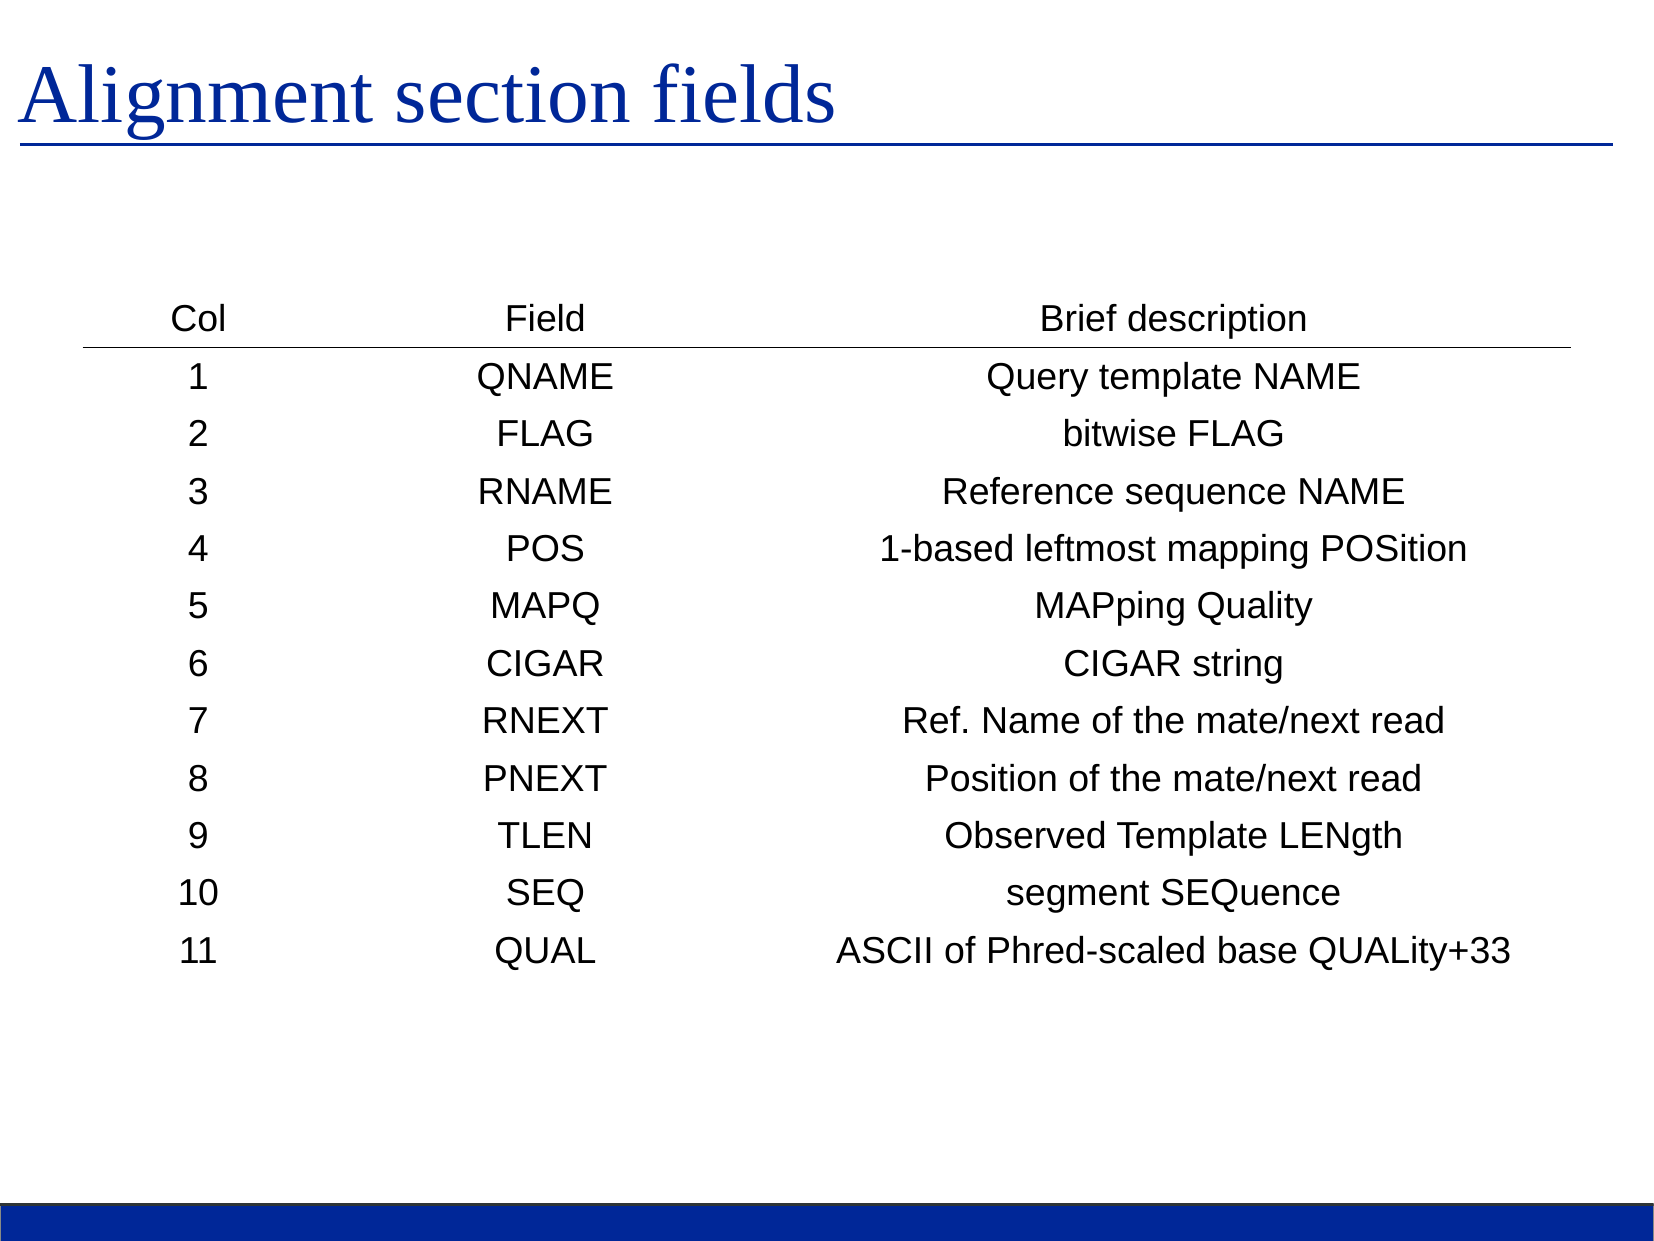

# Alignment section fields
| Col | Field | Brief description |
| --- | --- | --- |
| 1 | QNAME | Query template NAME |
| 2 | FLAG | bitwise FLAG |
| 3 | RNAME | Reference sequence NAME |
| 4 | POS | 1-based leftmost mapping POSition |
| 5 | MAPQ | MAPping Quality |
| 6 | CIGAR | CIGAR string |
| 7 | RNEXT | Ref. Name of the mate/next read |
| 8 | PNEXT | Position of the mate/next read |
| 9 | TLEN | Observed Template LENgth |
| 10 | SEQ | segment SEQuence |
| 11 | QUAL | ASCII of Phred-scaled base QUALity+33 |